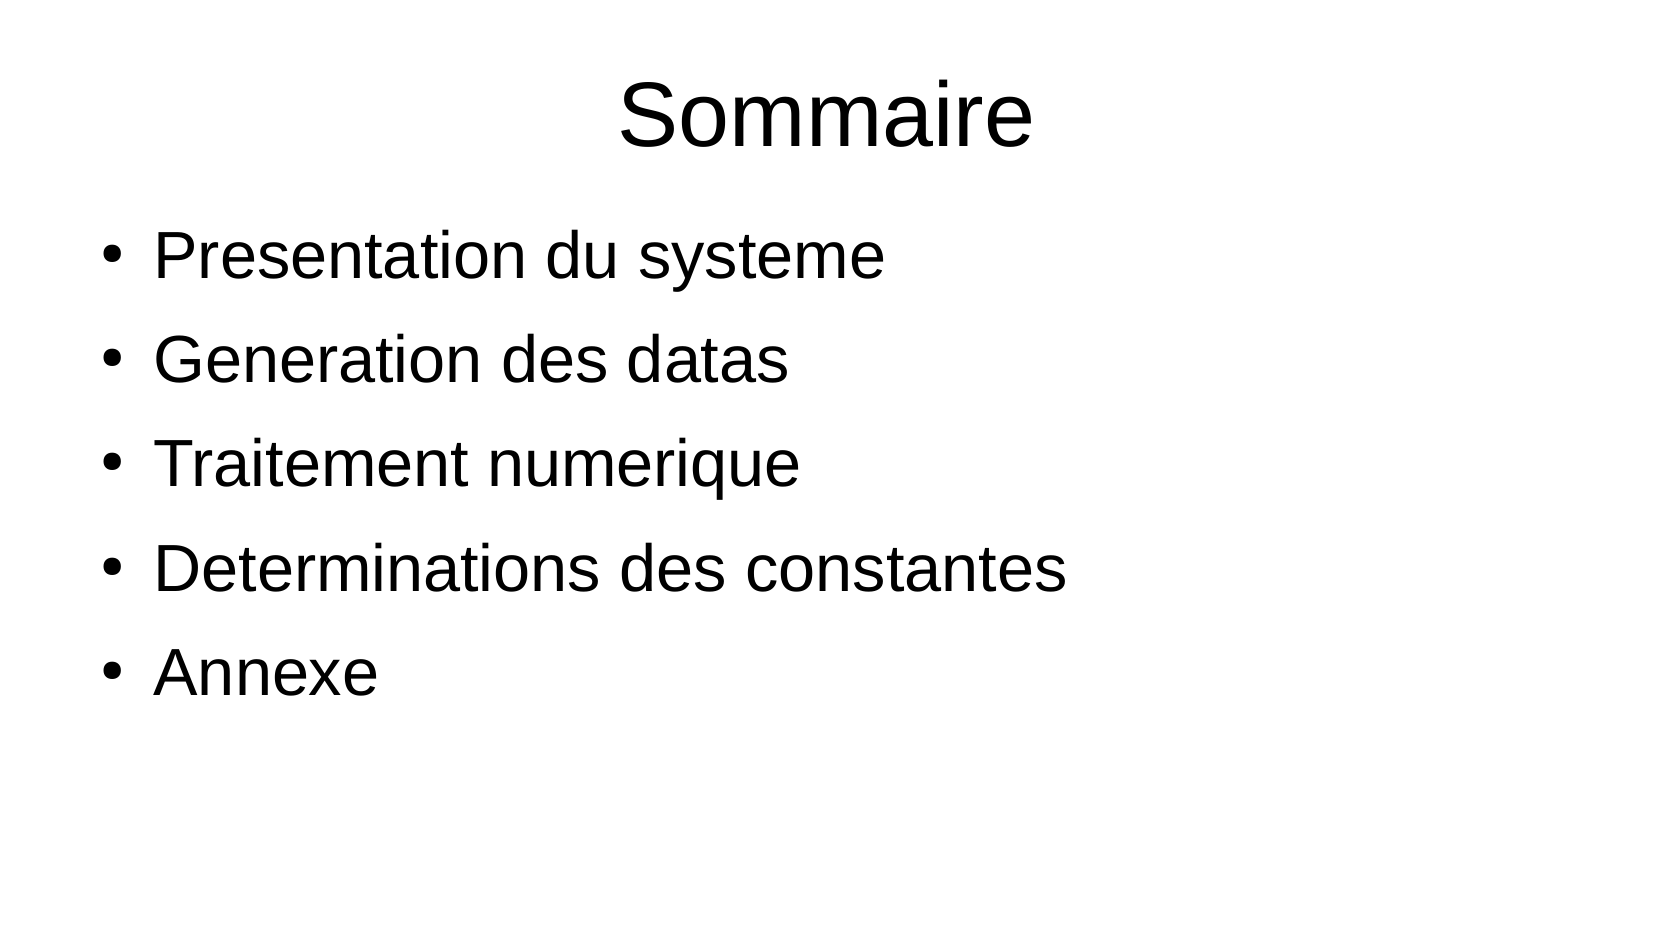

# Sommaire
Presentation du systeme
Generation des datas
Traitement numerique
Determinations des constantes
Annexe